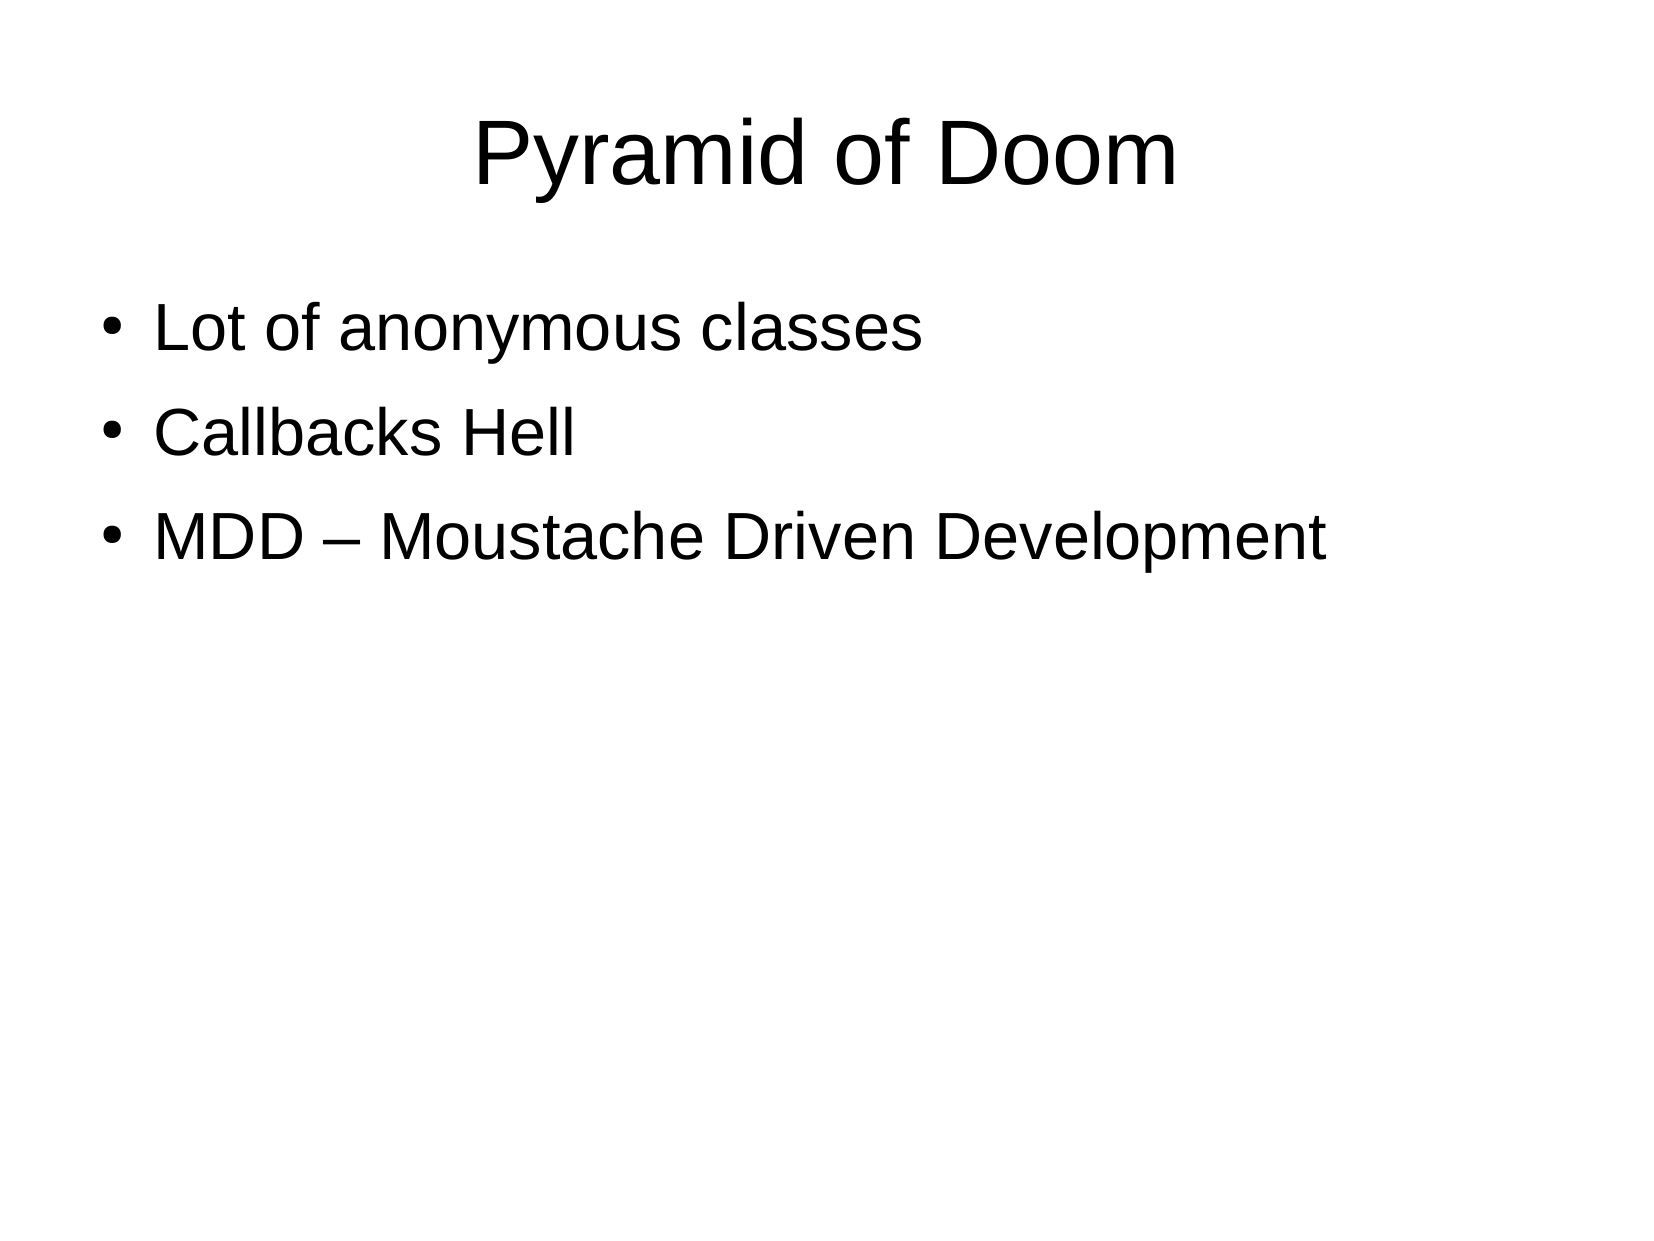

# Pyramid of Doom
Lot of anonymous classes
Callbacks Hell
MDD – Moustache Driven Development